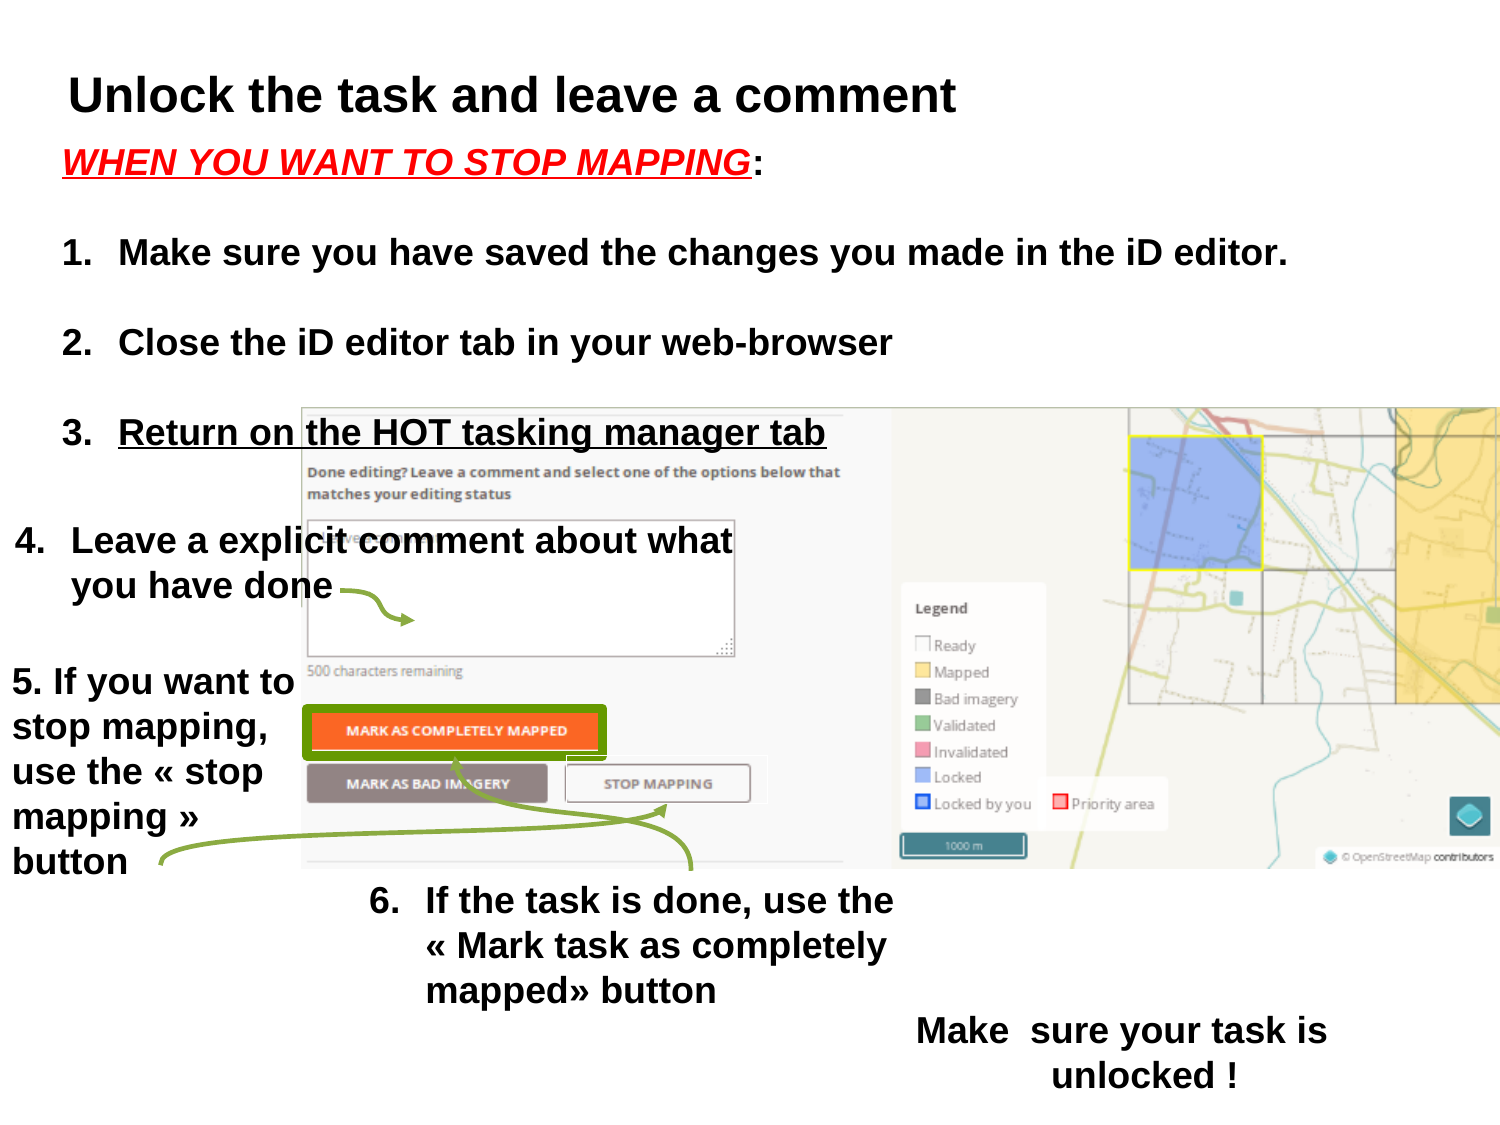

Unlock the task and leave a comment
WHEN YOU WANT TO STOP MAPPING:
Make sure you have saved the changes you made in the iD editor.
Close the iD editor tab in your web-browser
Return on the HOT tasking manager tab
Leave a explicit comment about what you have done
5. If you want to stop mapping, use the « stop mapping » button
If the task is done, use the « Mark task as completely mapped» button
Make sure your task is unlocked !